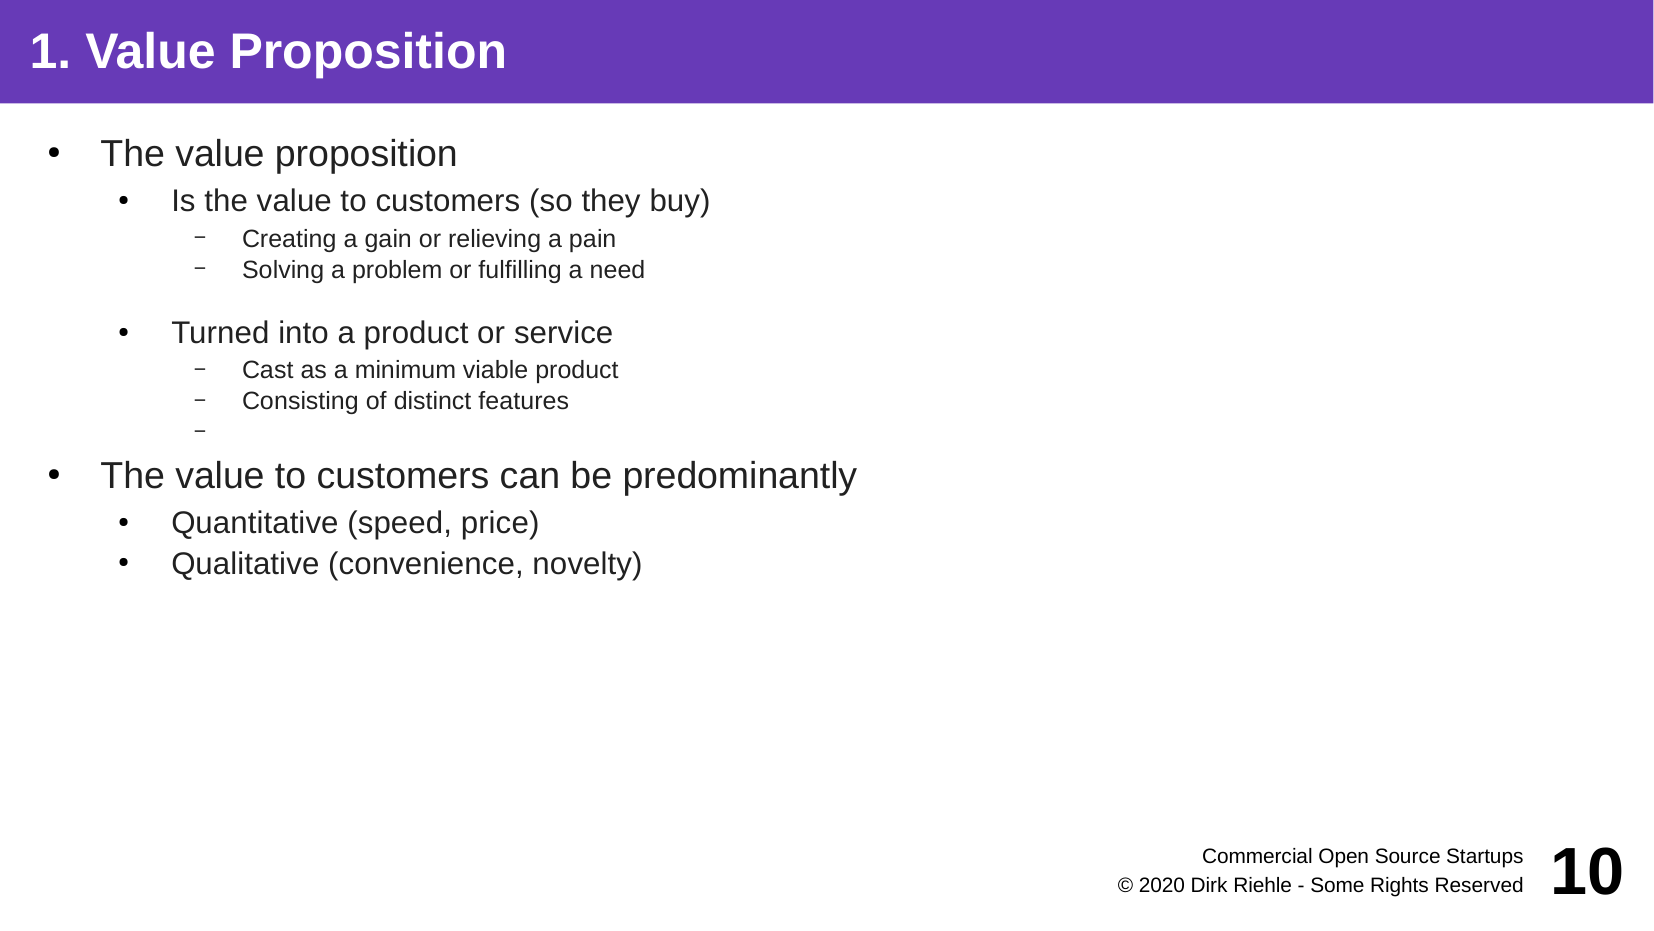

# 1. Value Proposition
The value proposition
Is the value to customers (so they buy)
Creating a gain or relieving a pain
Solving a problem or fulfilling a need
Turned into a product or service
Cast as a minimum viable product
Consisting of distinct features
The value to customers can be predominantly
Quantitative (speed, price)
Qualitative (convenience, novelty)
Commercial Open Source Startups
10
© 2020 Dirk Riehle - Some Rights Reserved